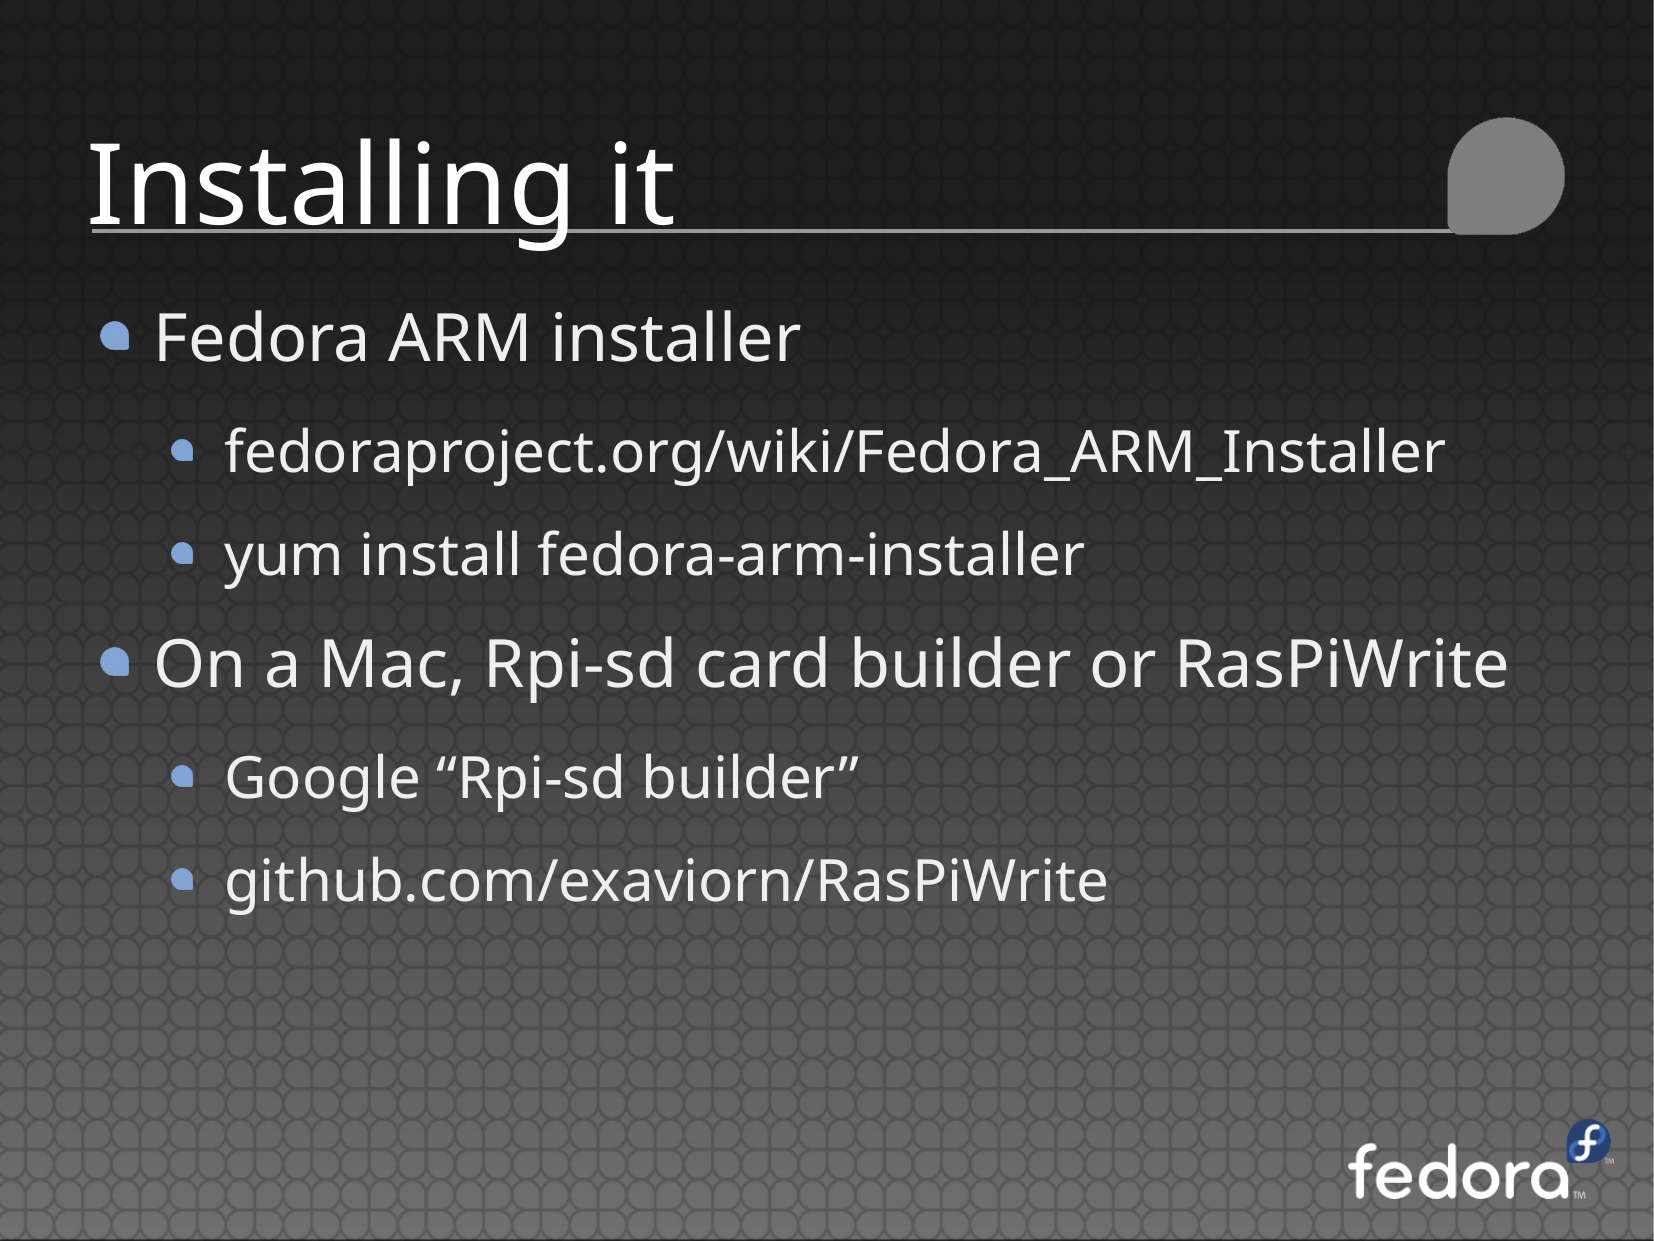

# Installing it
Fedora ARM installer
fedoraproject.org/wiki/Fedora_ARM_Installer
yum install fedora-arm-installer
On a Mac, Rpi-sd card builder or RasPiWrite
Google “Rpi-sd builder”
github.com/exaviorn/RasPiWrite